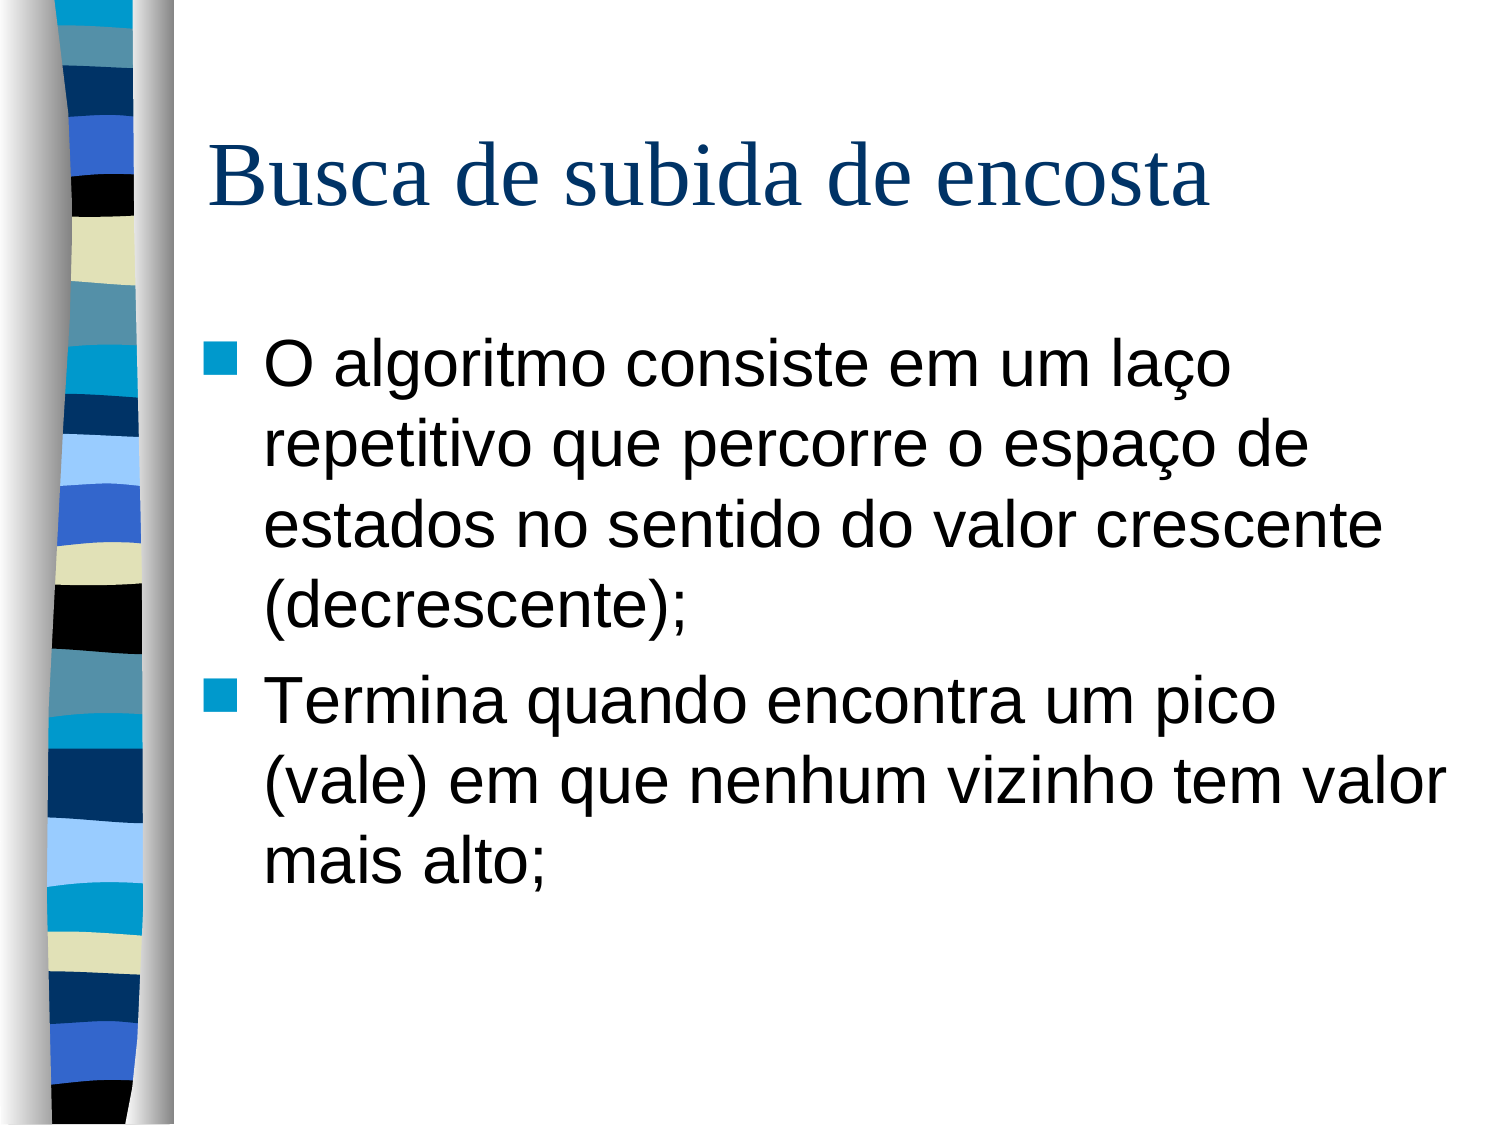

# Busca de subida de encosta
O algoritmo consiste em um laço repetitivo que percorre o espaço de estados no sentido do valor crescente (decrescente);
Termina quando encontra um pico (vale) em que nenhum vizinho tem valor mais alto;